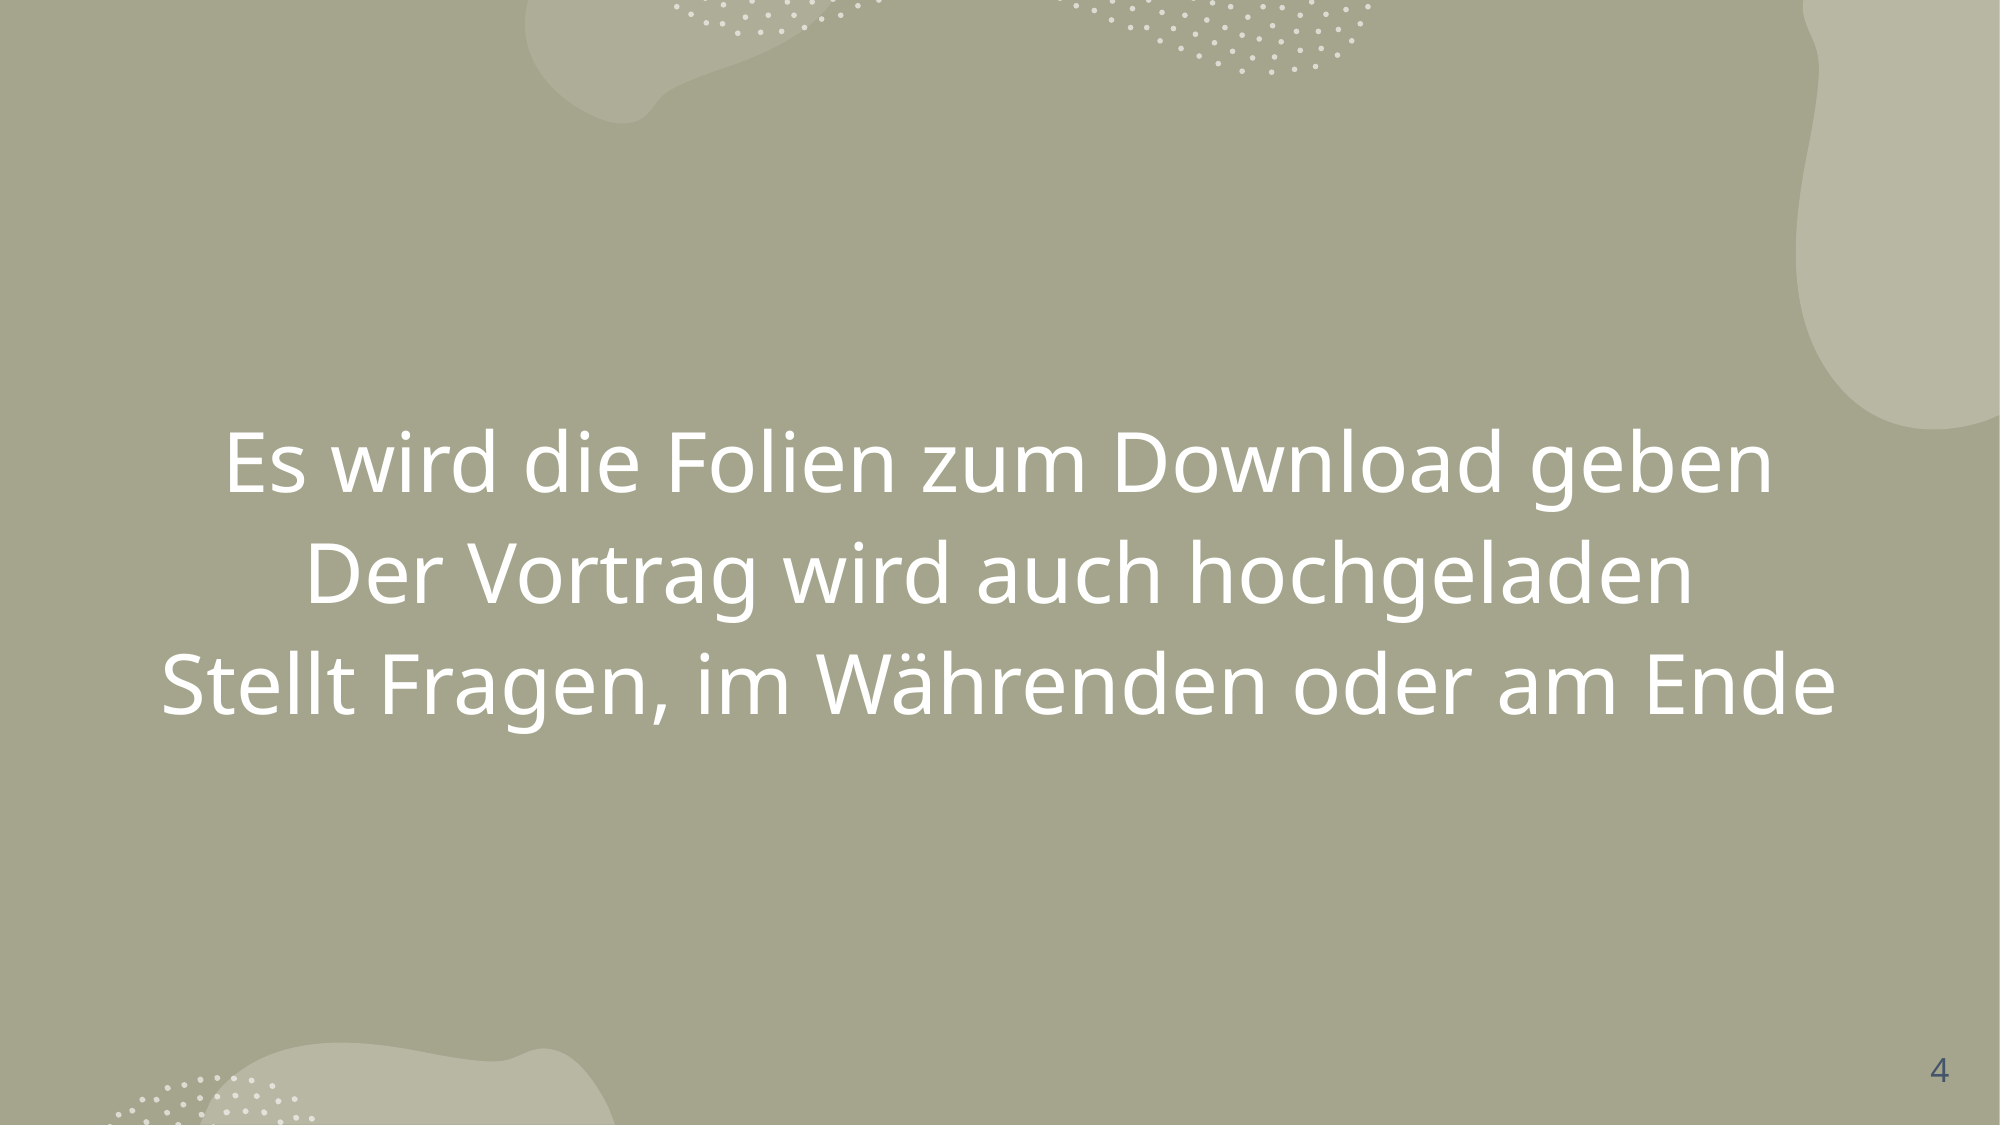

# Es wird die Folien zum Download geben
Der Vortrag wird auch hochgeladen
Stellt Fragen, im Währenden oder am Ende